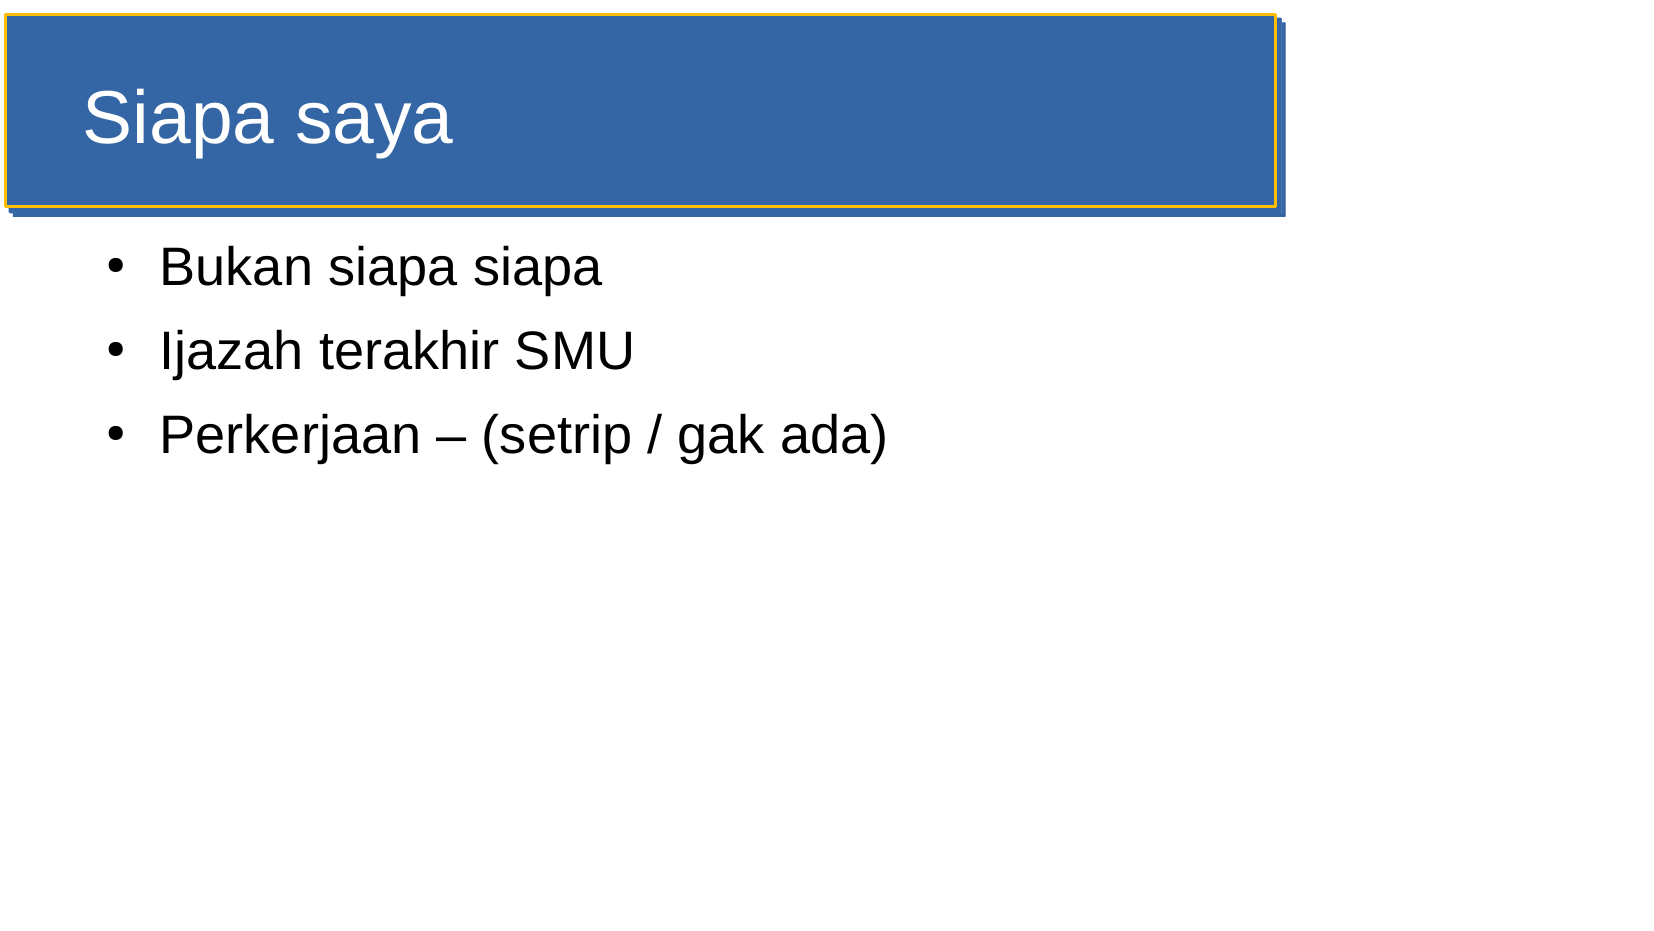

# Siapa saya
Bukan siapa siapa
Ijazah terakhir SMU
Perkerjaan – (setrip / gak ada)